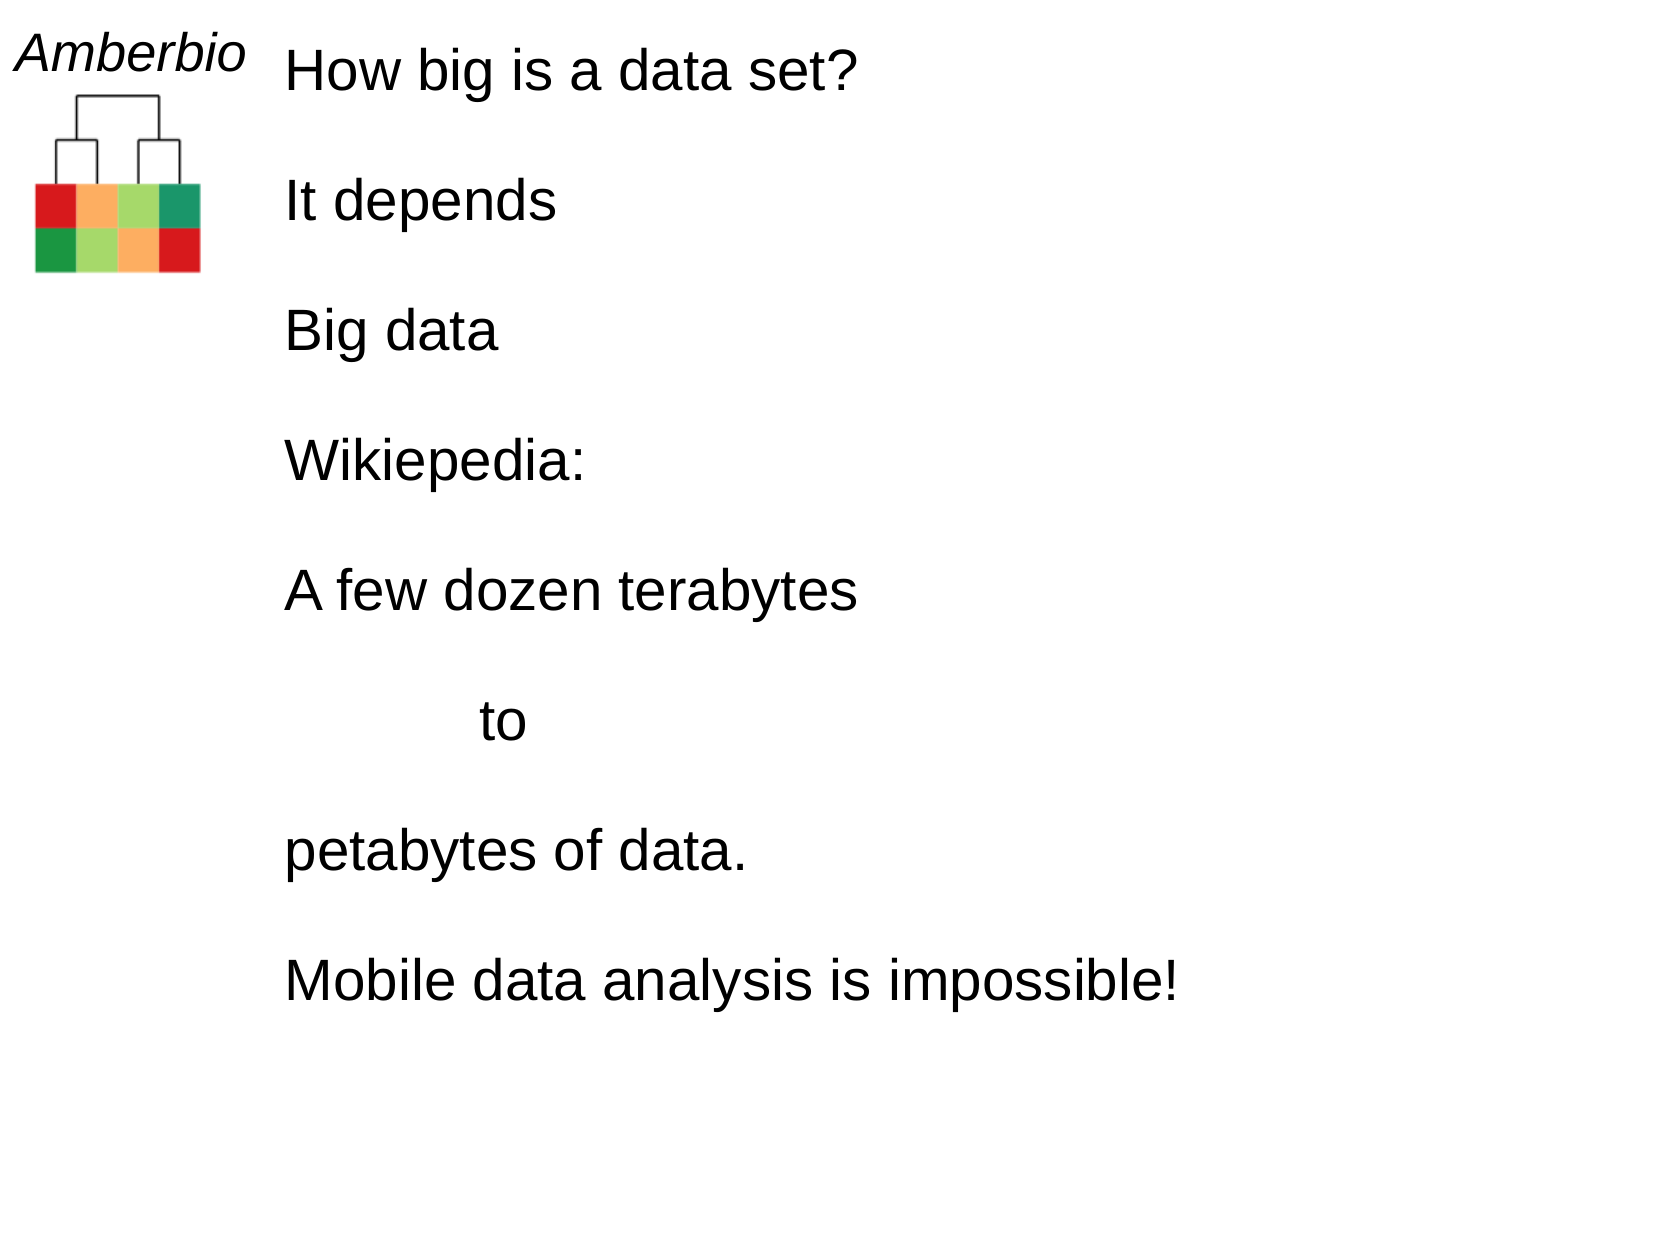

Amberbio
How big is a data set?
It depends
Big data
Wikiepedia:
A few dozen terabytes
 to
petabytes of data.
Mobile data analysis is impossible!